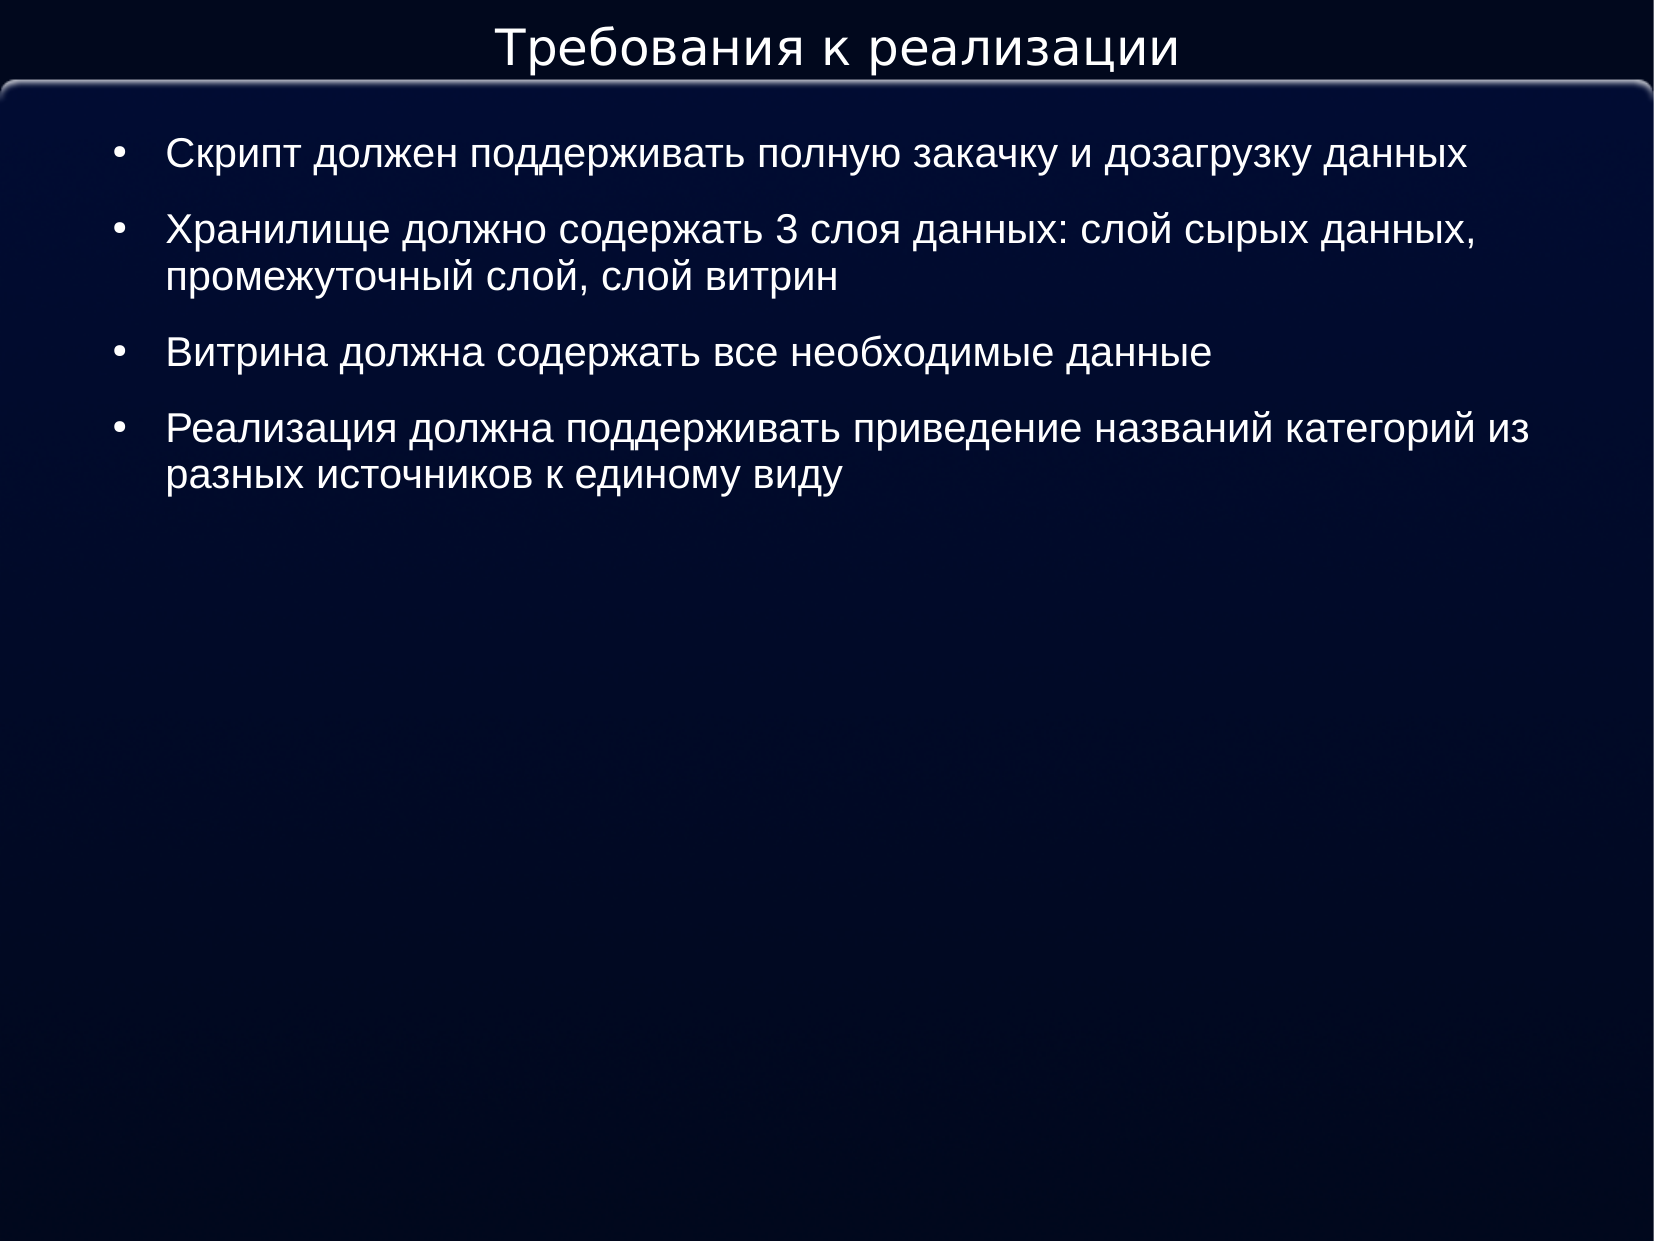

# Требования к реализации
Скрипт должен поддерживать полную закачку и дозагрузку данных
Хранилище должно содержать 3 слоя данных: слой сырых данных, промежуточный слой, слой витрин
Витрина должна содержать все необходимые данные
Реализация должна поддерживать приведение названий категорий из разных источников к единому виду